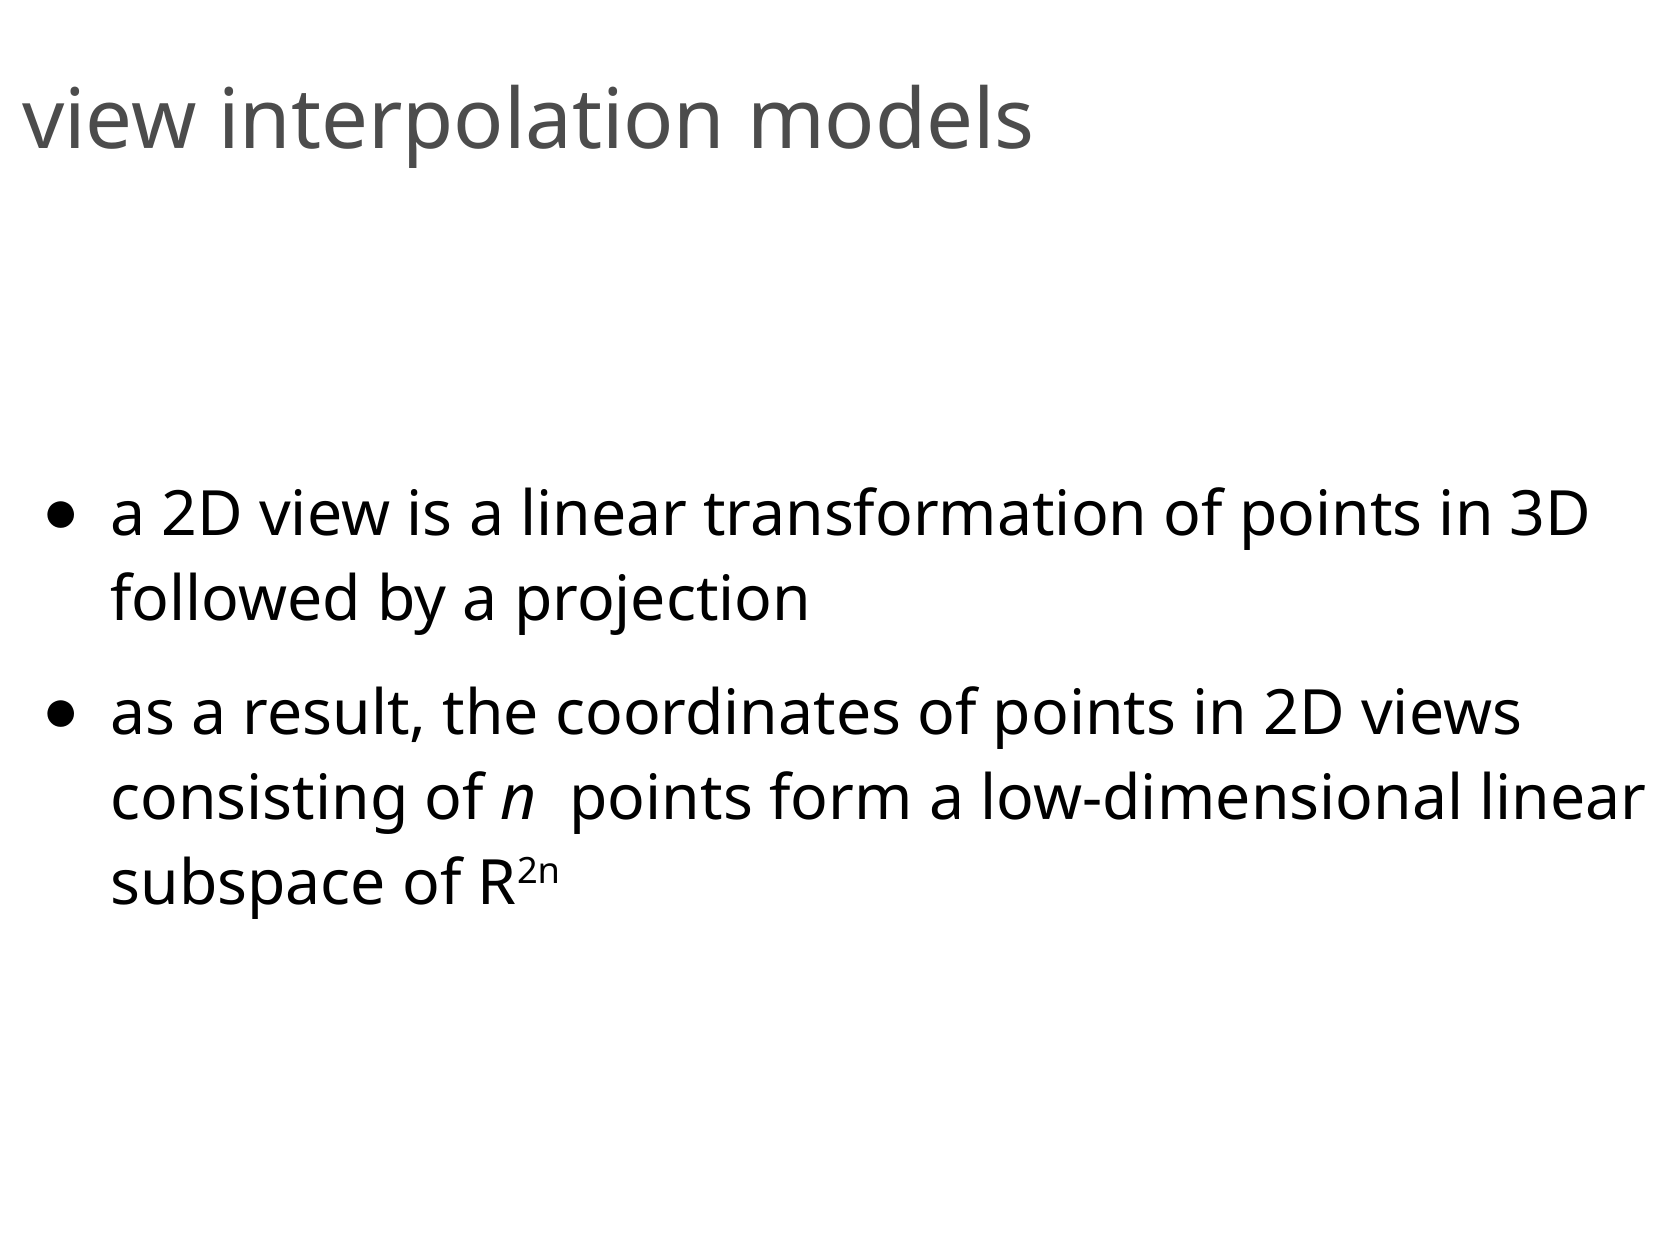

# view interpolation models
a 2D view is a linear transformation of points in 3D followed by a projection
as a result, the coordinates of points in 2D views consisting of n points form a low-dimensional linear subspace of R2n